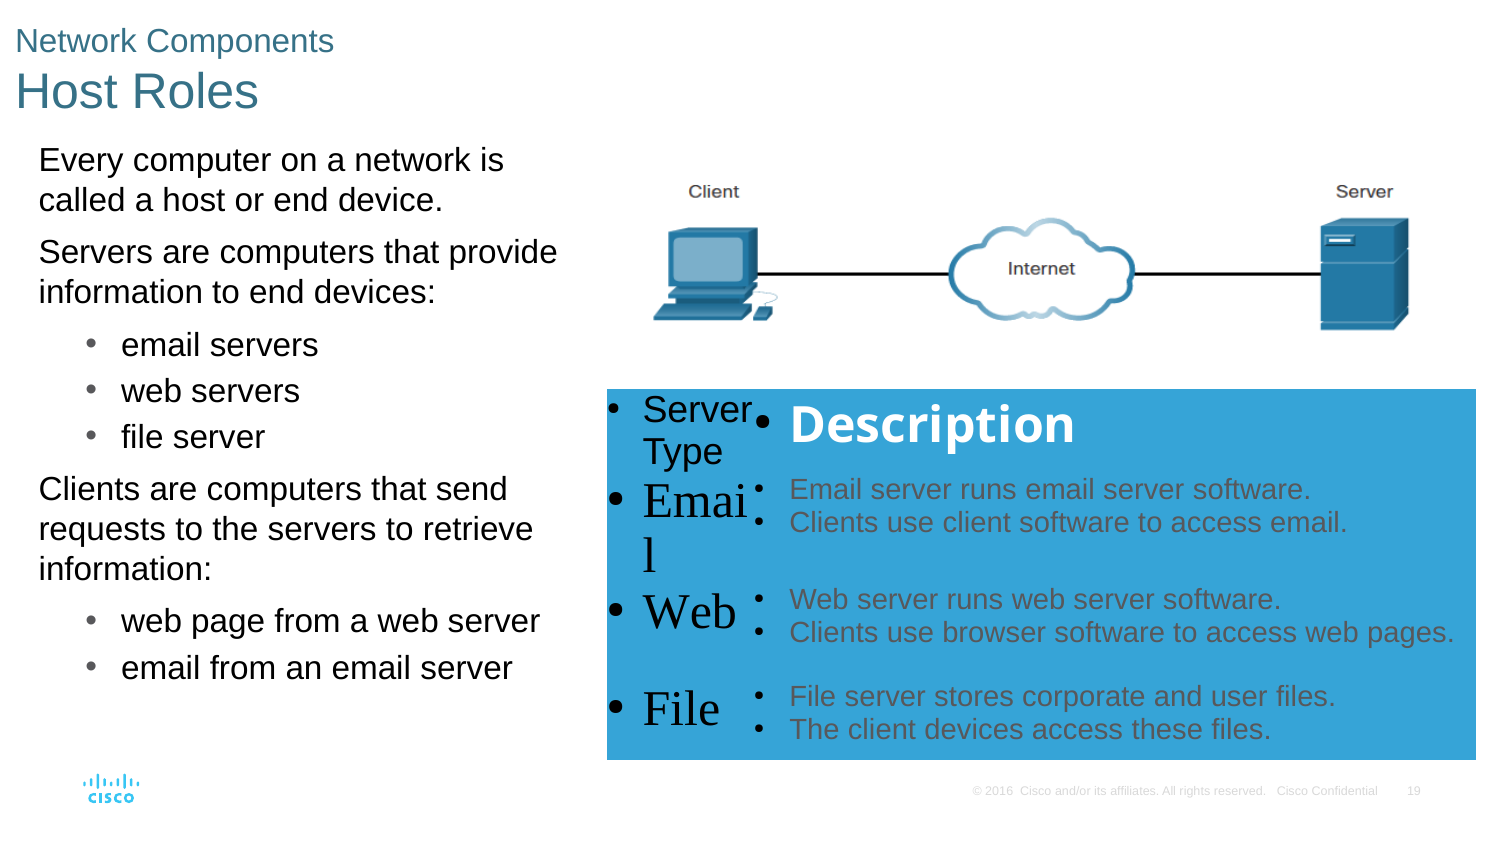

# Network Components Host Roles
Every computer on a network is called a host or end device.
Servers are computers that provide information to end devices:
email servers
web servers
file server
Clients are computers that send requests to the servers to retrieve information:
web page from a web server
email from an email server
| Server Type | Description |
| --- | --- |
| Email | Email server runs email server software. Clients use client software to access email. |
| Web | Web server runs web server software. Clients use browser software to access web pages. |
| File | File server stores corporate and user files. The client devices access these files. |